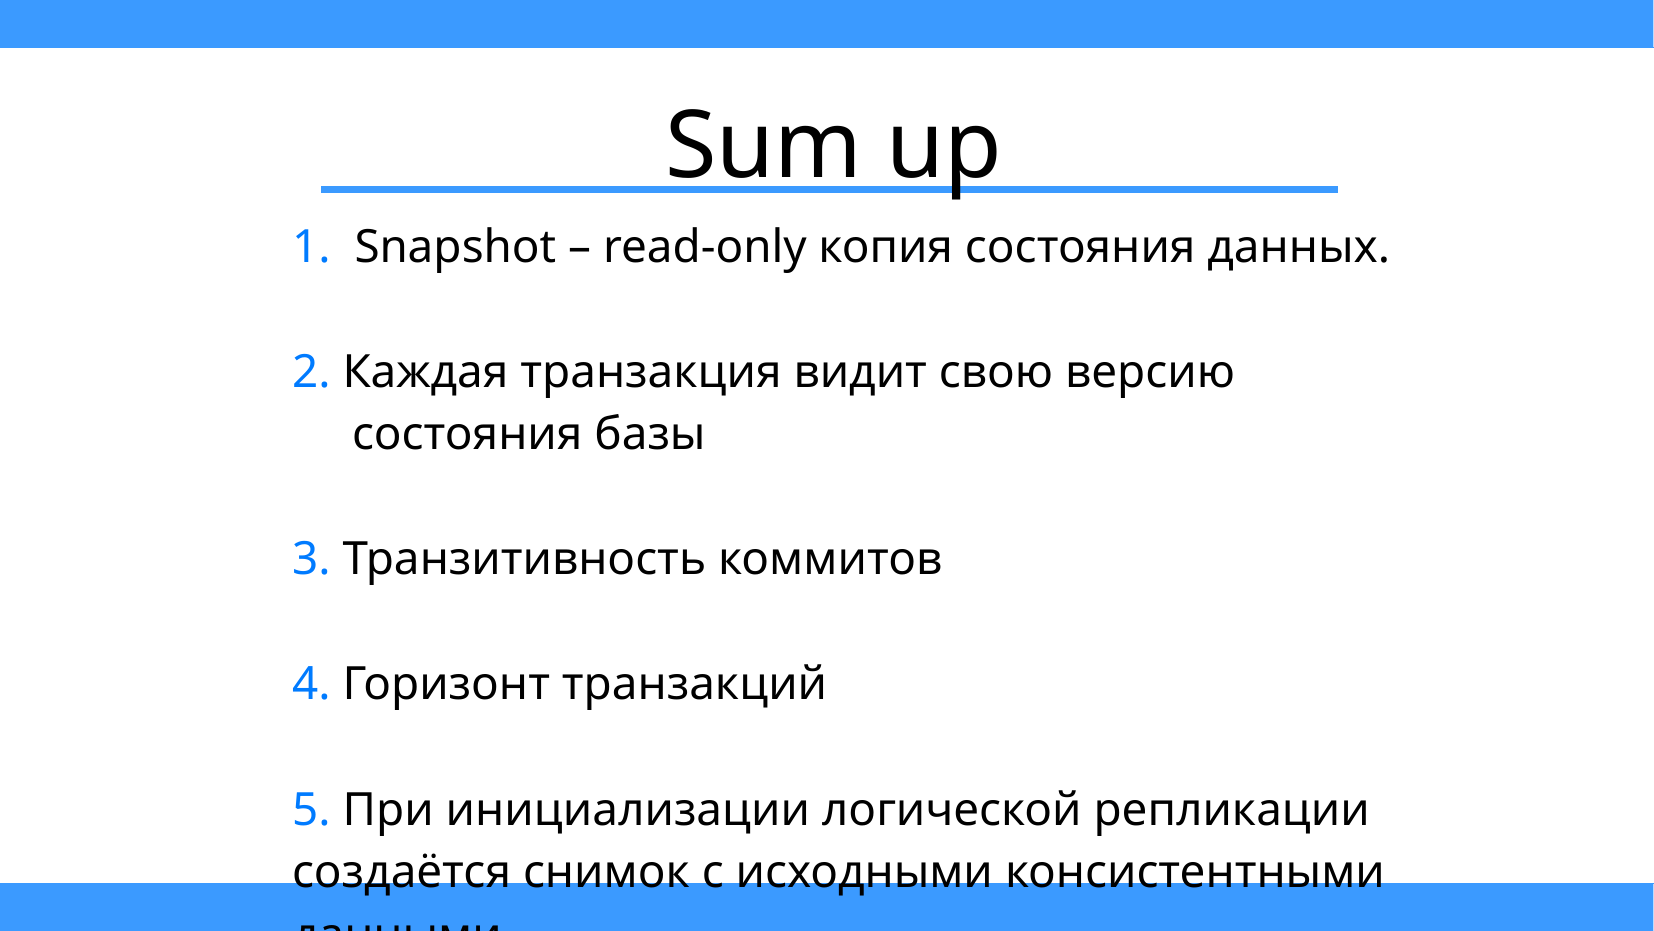

Sum up
1. Snapshot – read-only копия состояния данных.
2. Каждая транзакция видит свою версию
 состояния базы
3. Транзитивность коммитов
4. Горизонт транзакций
5. При инициализации логической репликации создаётся снимок с исходными консистентными данными